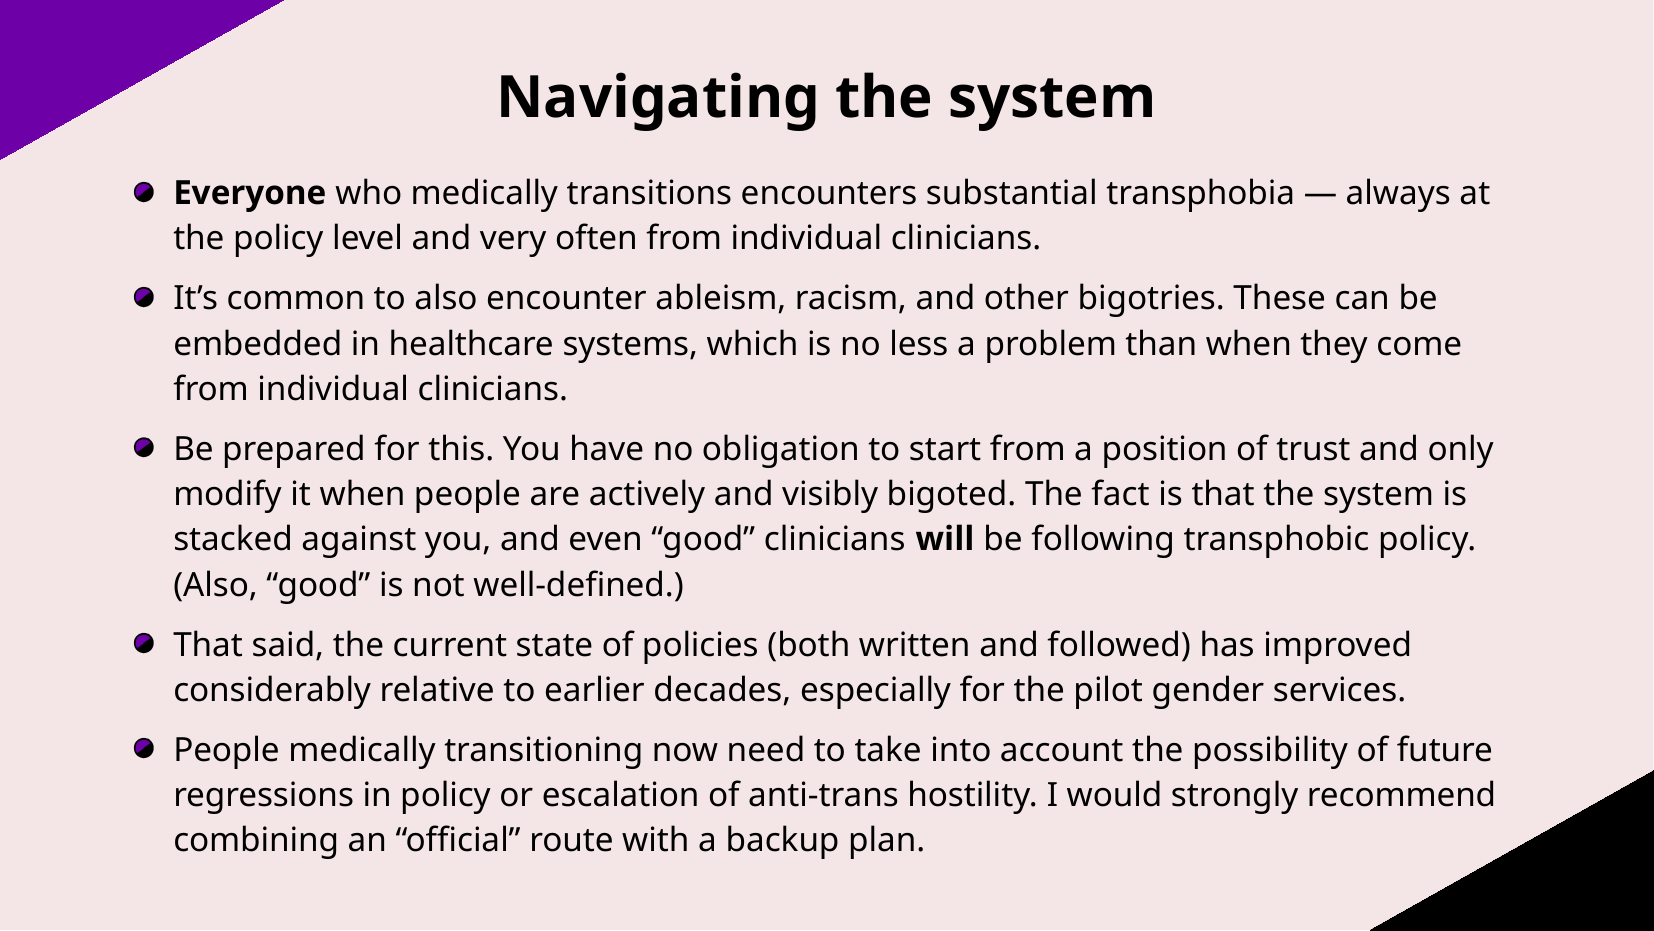

# Navigating the system
Everyone who medically transitions encounters substantial transphobia — always at the policy level and very often from individual clinicians.
It’s common to also encounter ableism, racism, and other bigotries. These can be embedded in healthcare systems, which is no less a problem than when they come from individual clinicians.
Be prepared for this. You have no obligation to start from a position of trust and only modify it when people are actively and visibly bigoted. The fact is that the system is stacked against you, and even “good” clinicians will be following transphobic policy. (Also, “good” is not well-defined.)
That said, the current state of policies (both written and followed) has improved considerably relative to earlier decades, especially for the pilot gender services.
People medically transitioning now need to take into account the possibility of future regressions in policy or escalation of anti-trans hostility. I would strongly recommend combining an “official” route with a backup plan.